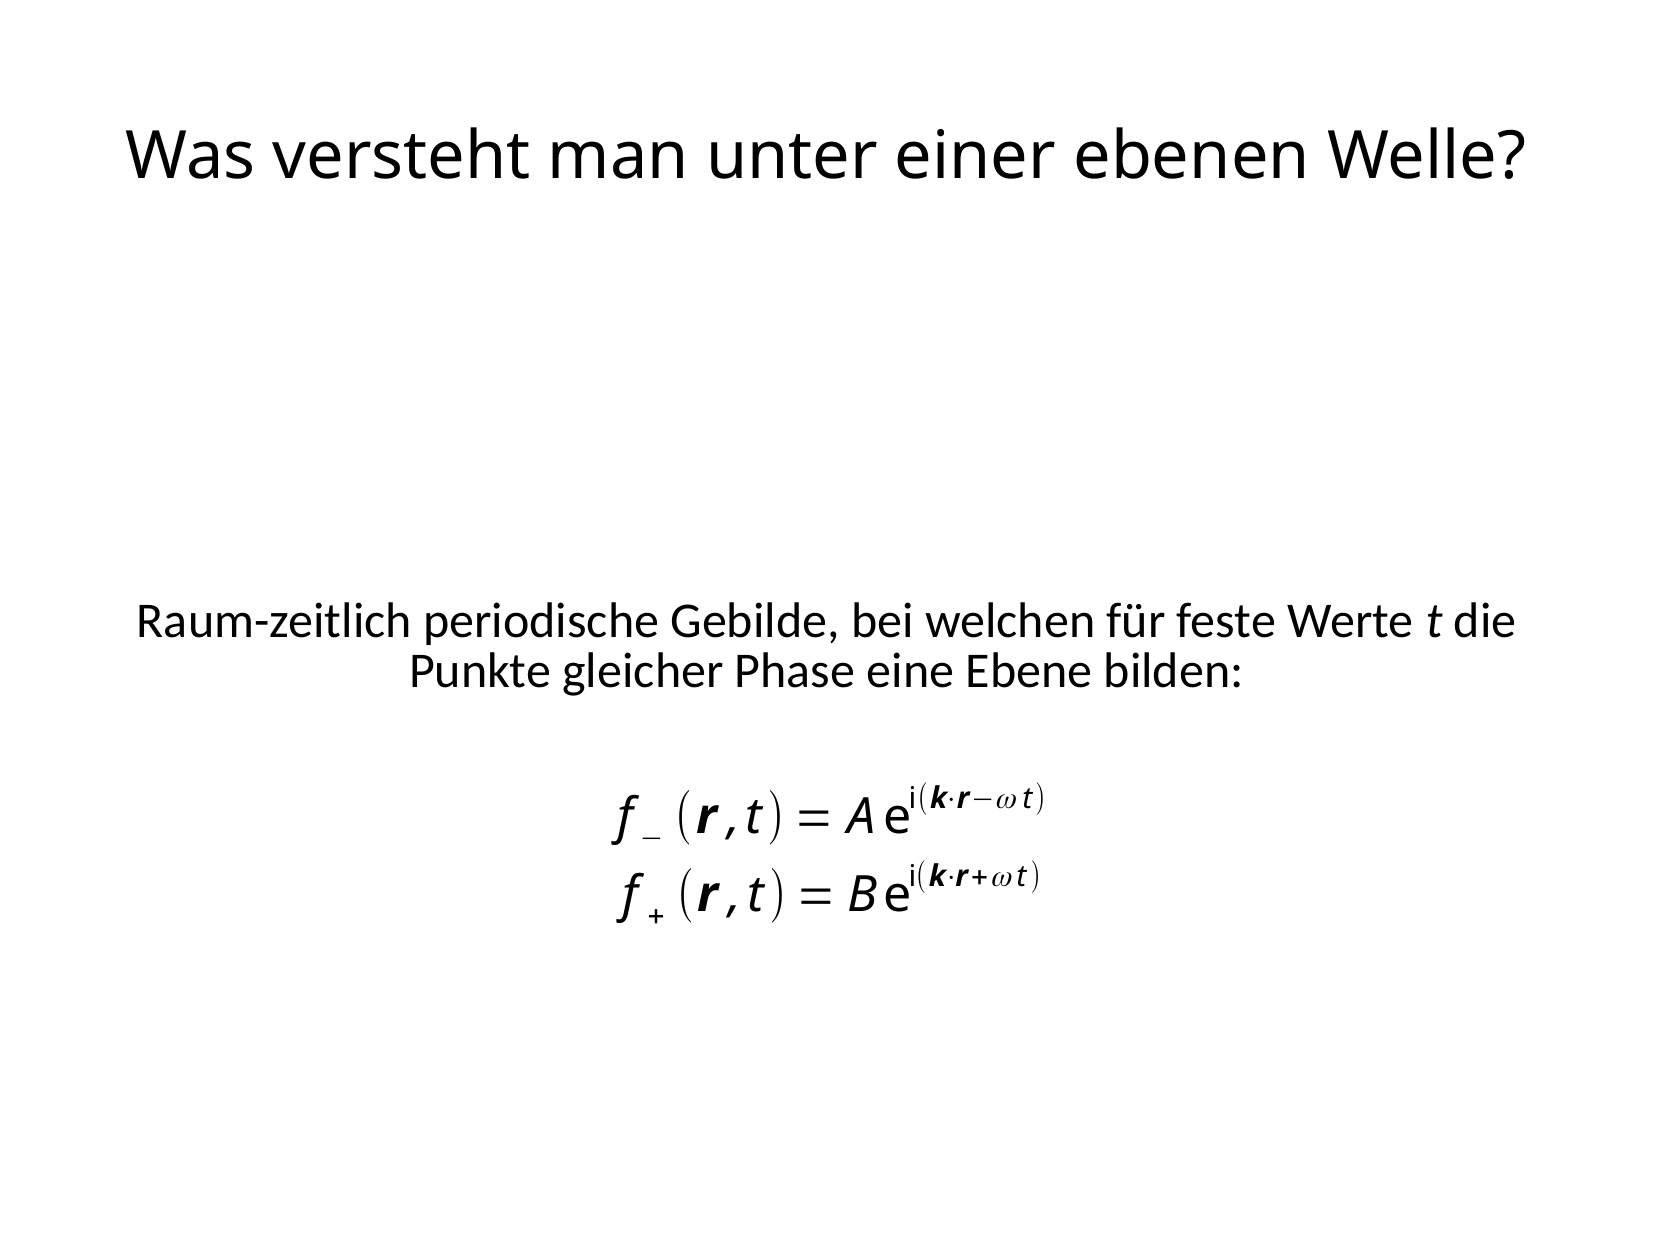

# Was versteht man unter einer ebenen Welle?
Raum-zeitlich periodische Gebilde, bei welchen für feste Werte t die Punkte gleicher Phase eine Ebene bilden: